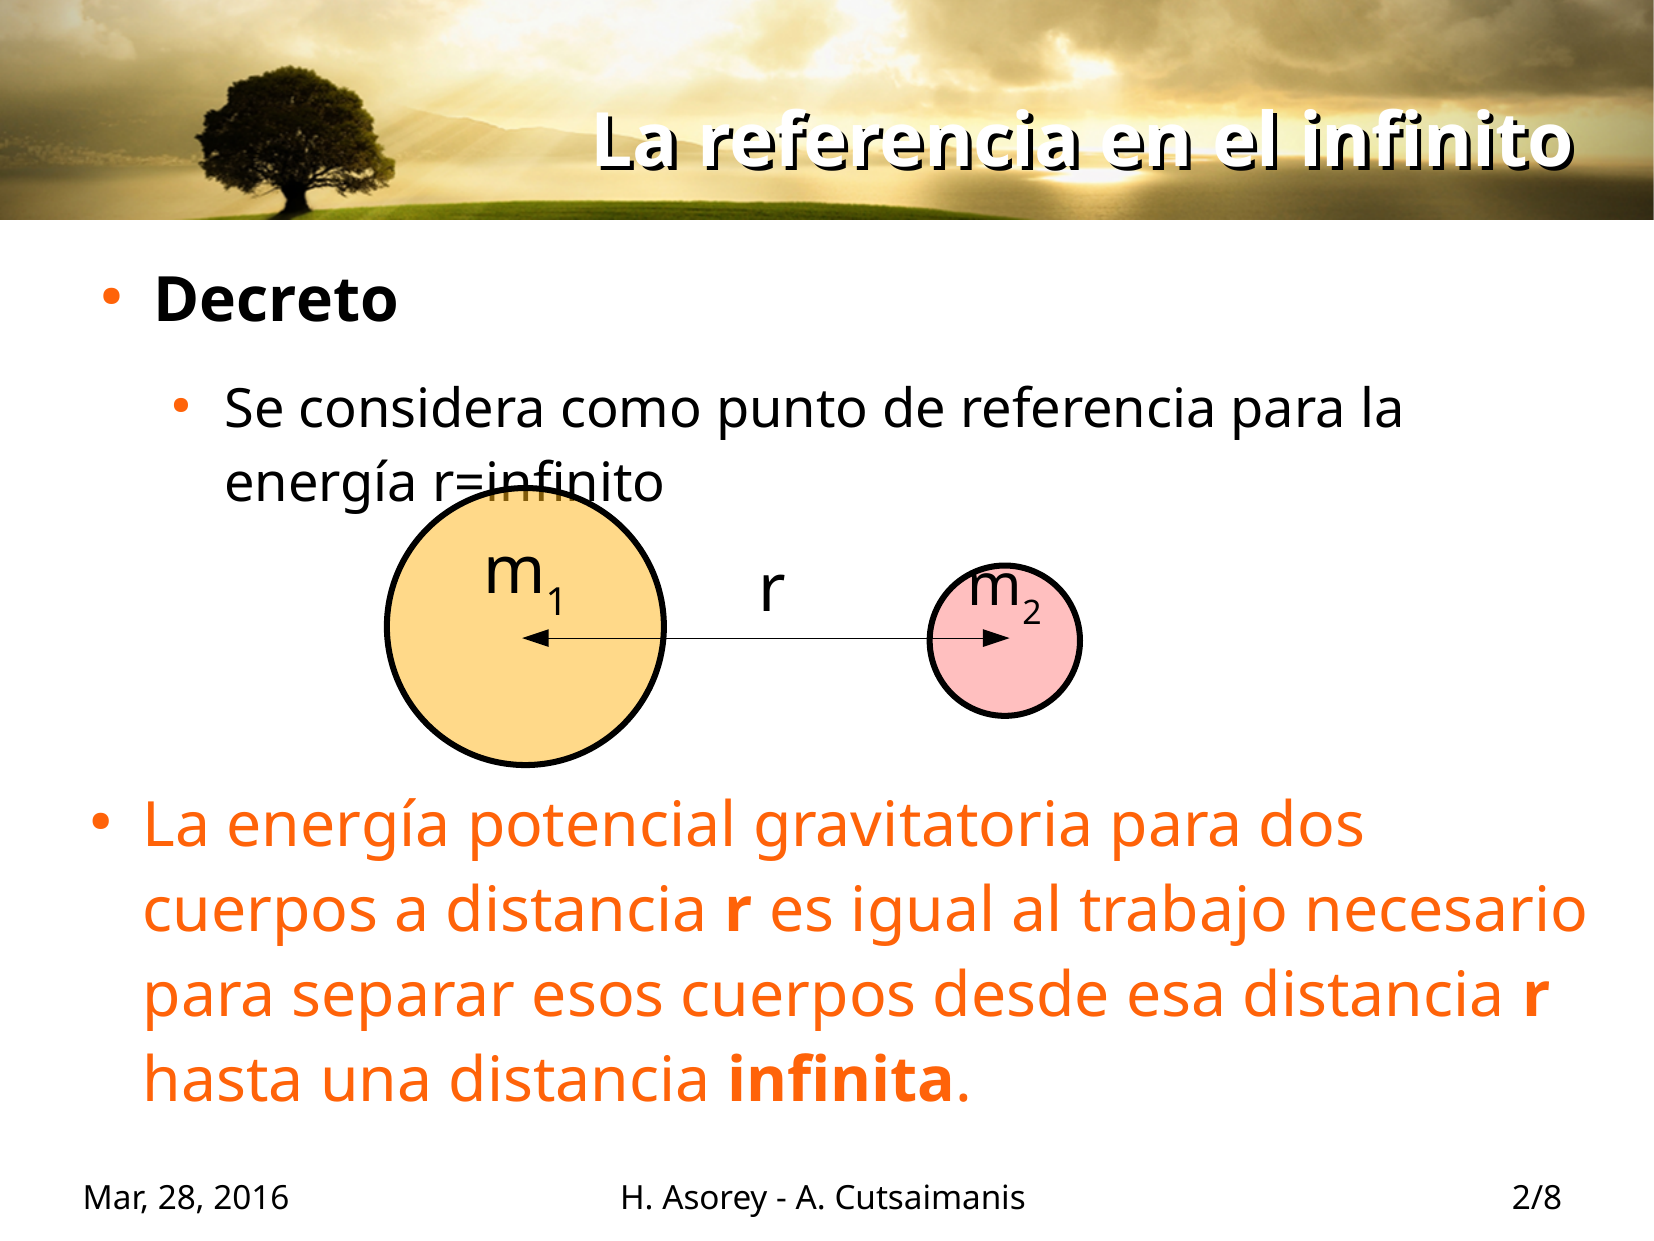

# La referencia en el infinito
Decreto
Se considera como punto de referencia para la energía r=infinito
m1
r
m2
La energía potencial gravitatoria para dos cuerpos a distancia r es igual al trabajo necesario para separar esos cuerpos desde esa distancia r hasta una distancia infinita.
Mar, 28, 2016
H. Asorey - A. Cutsaimanis
2